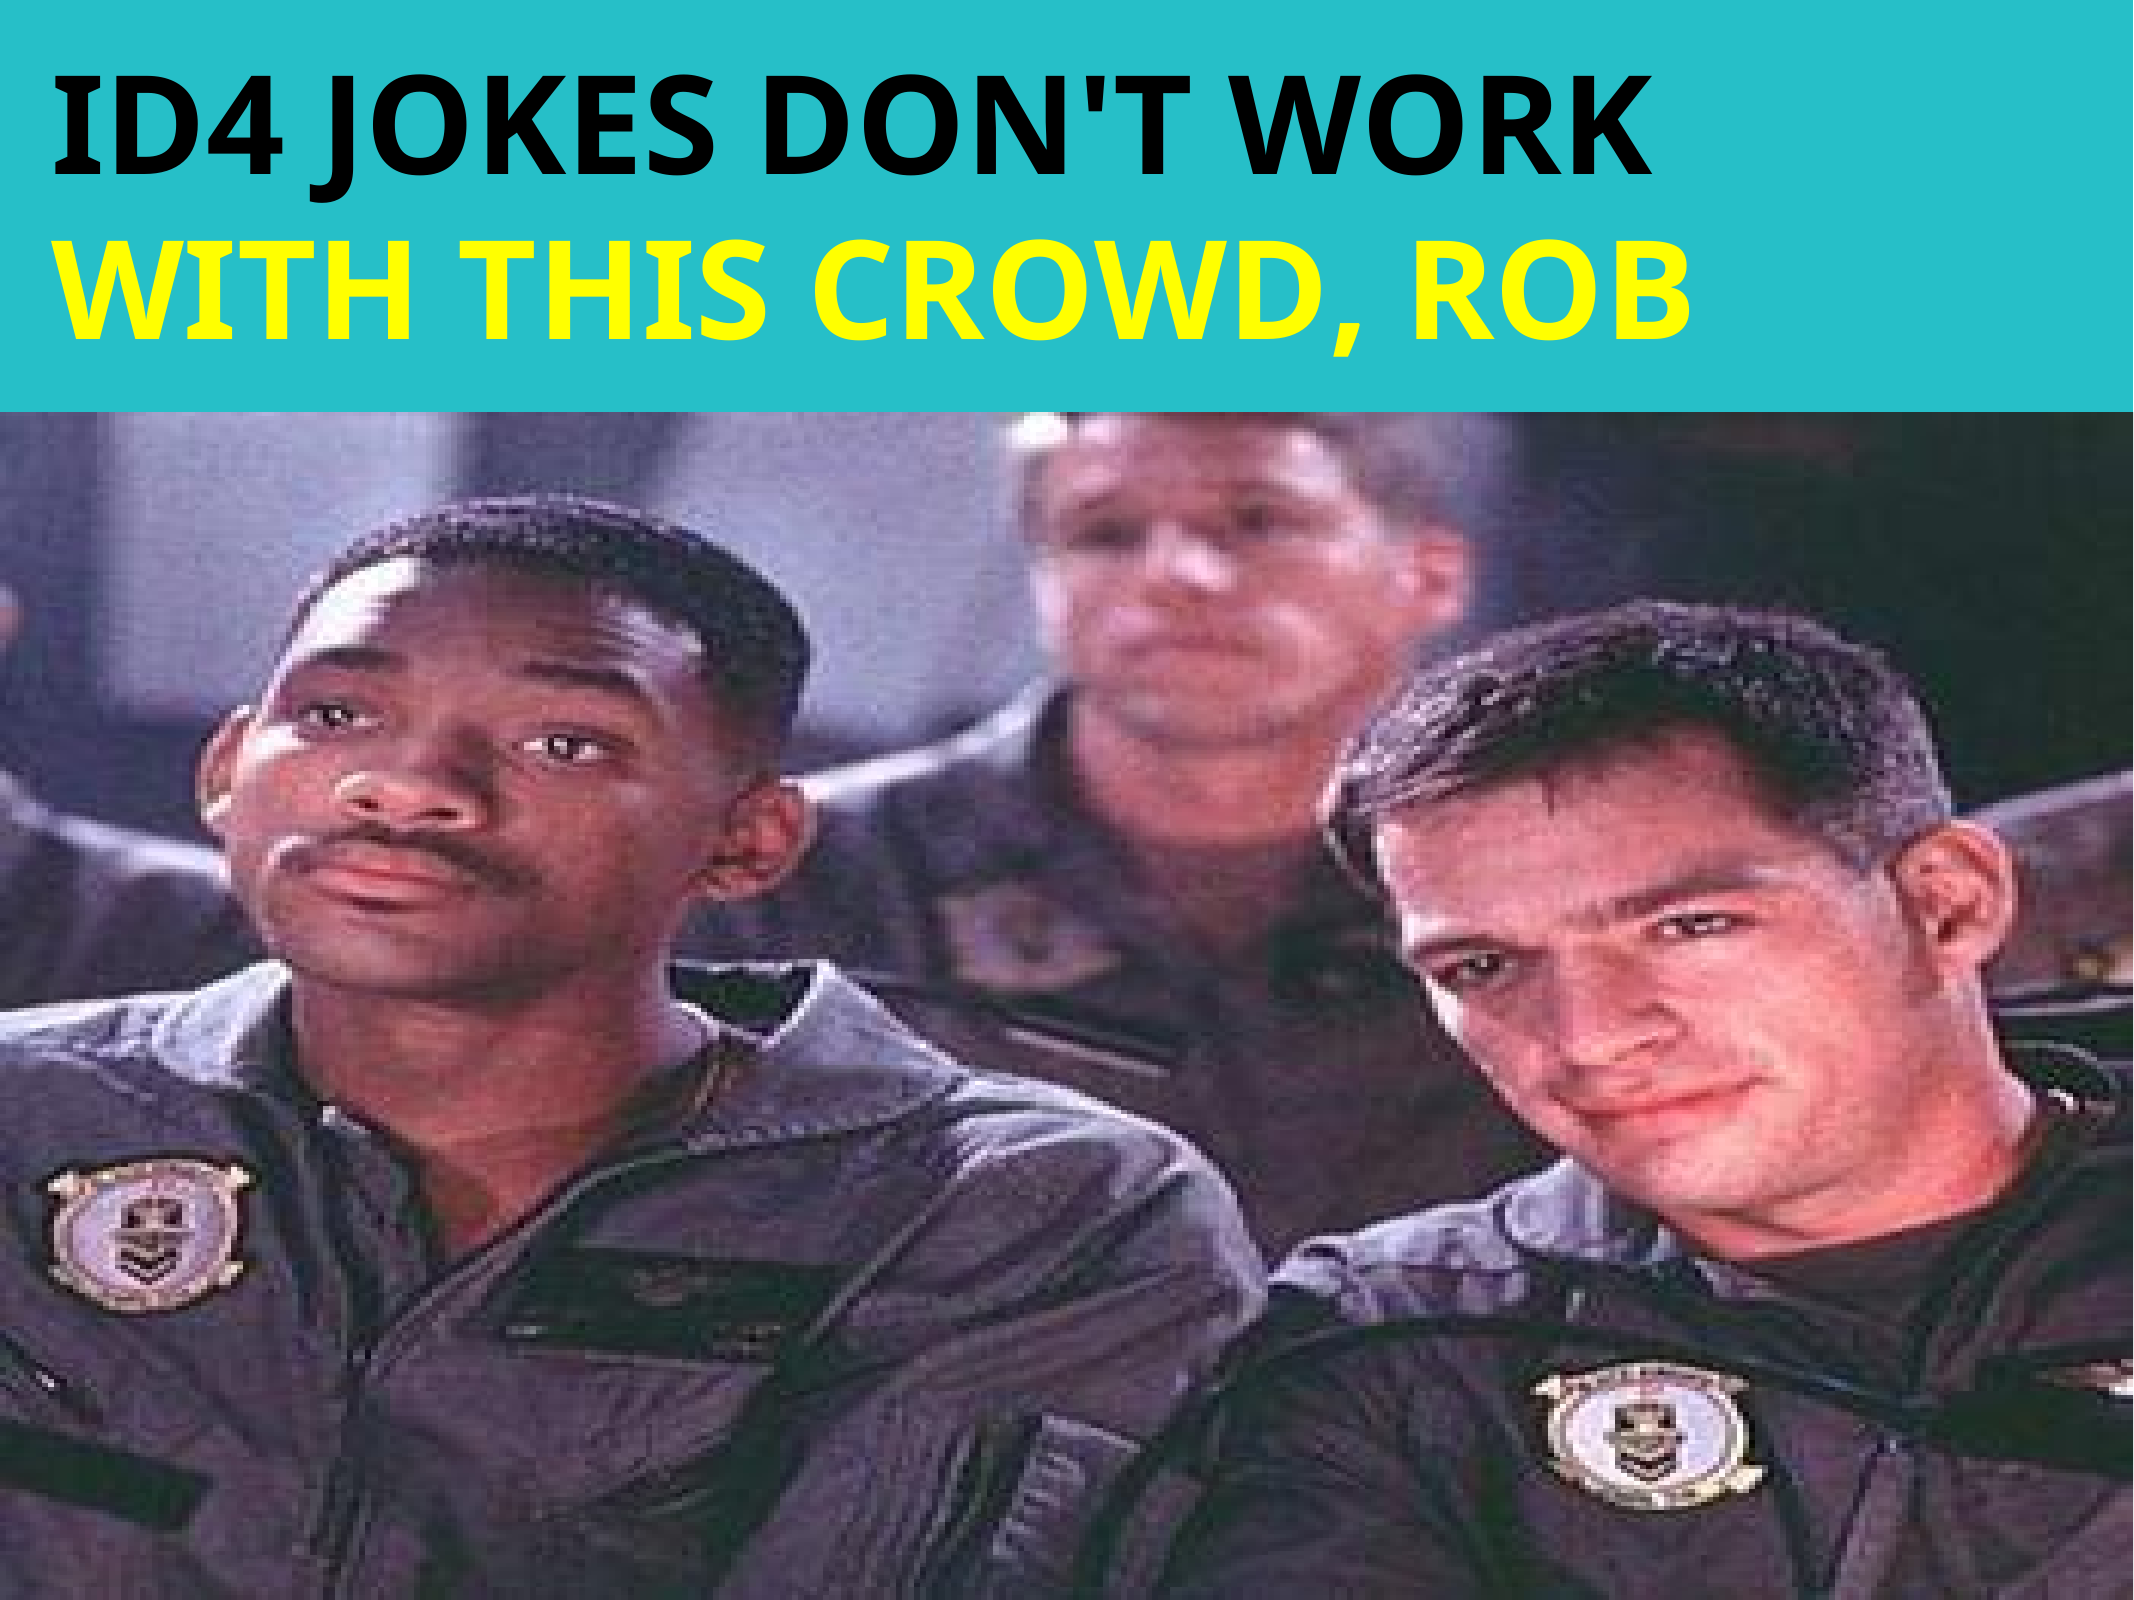

ID4 JOKES DON'T WORK
WITH THIS CROWD, ROB